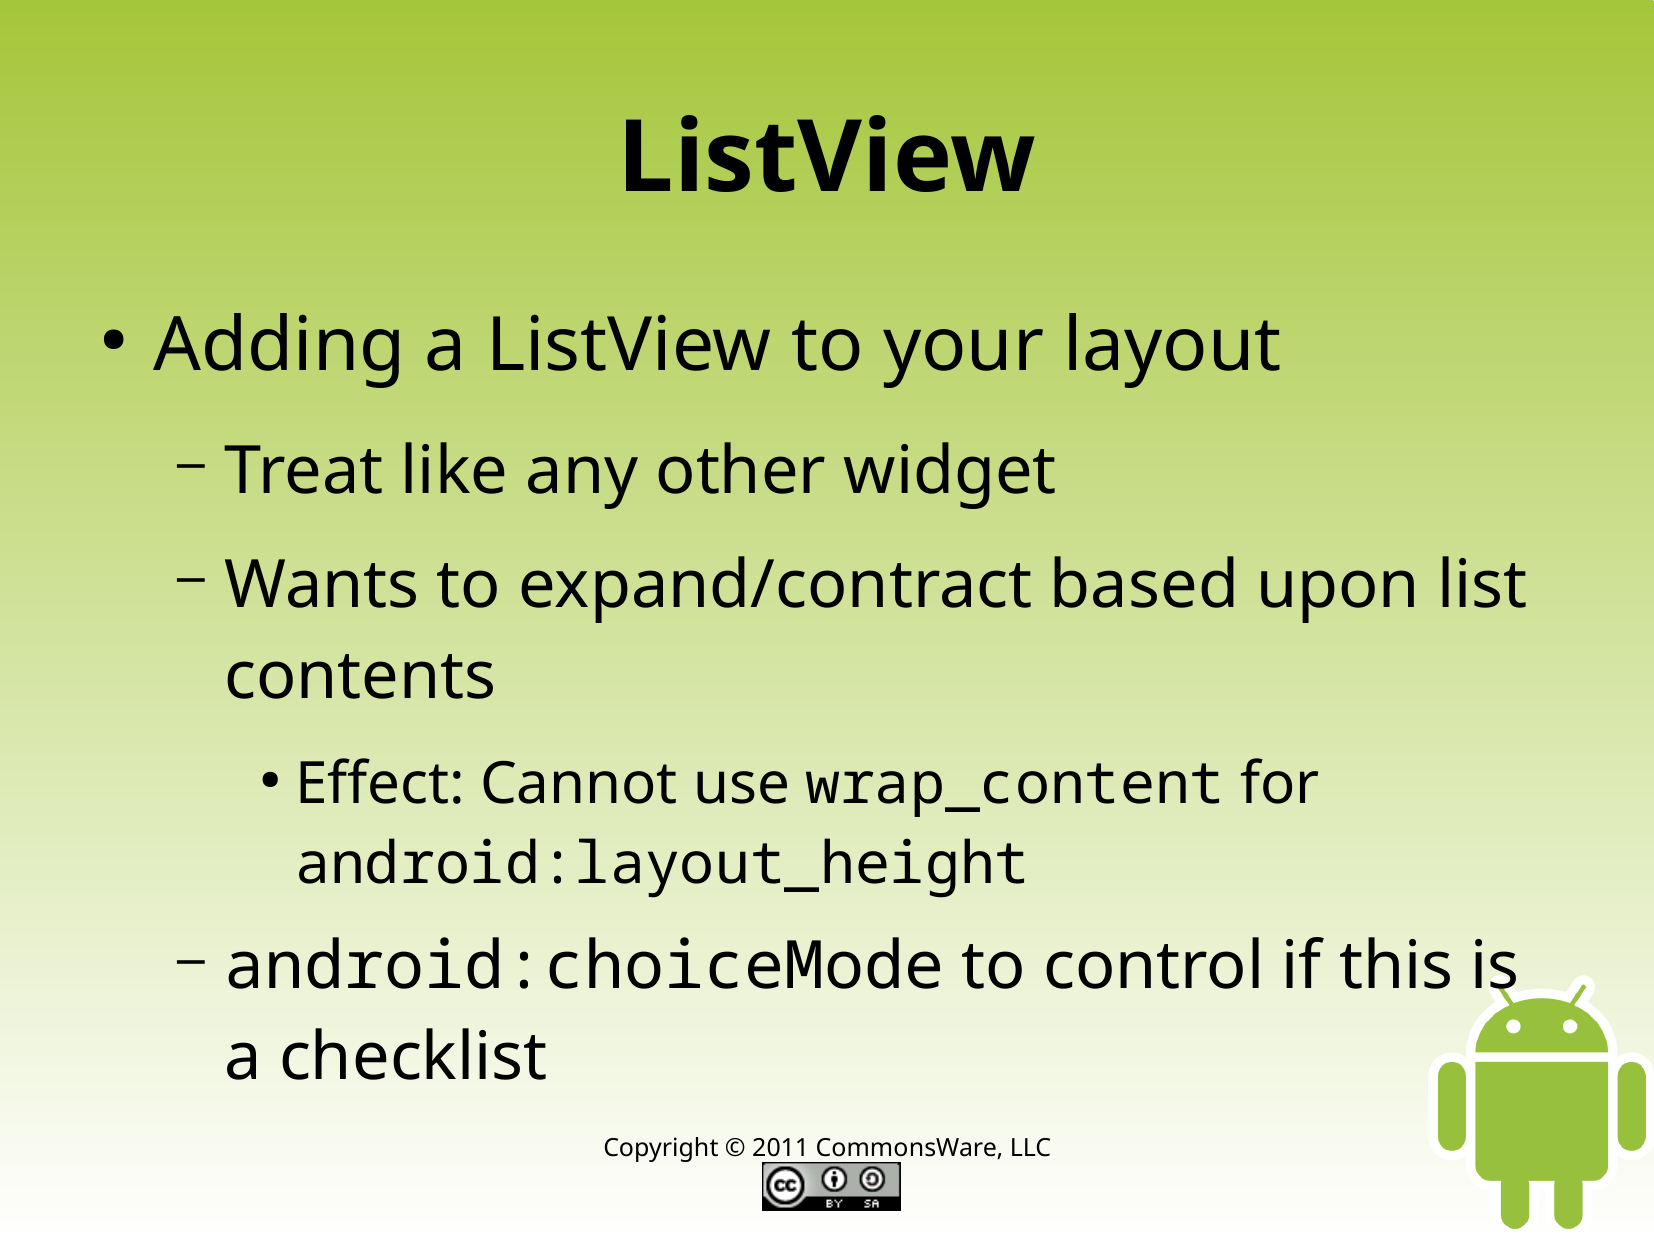

# ListView
Adding a ListView to your layout
Treat like any other widget
Wants to expand/contract based upon list contents
Effect: Cannot use wrap_content for android:layout_height
android:choiceMode to control if this is
a checklist